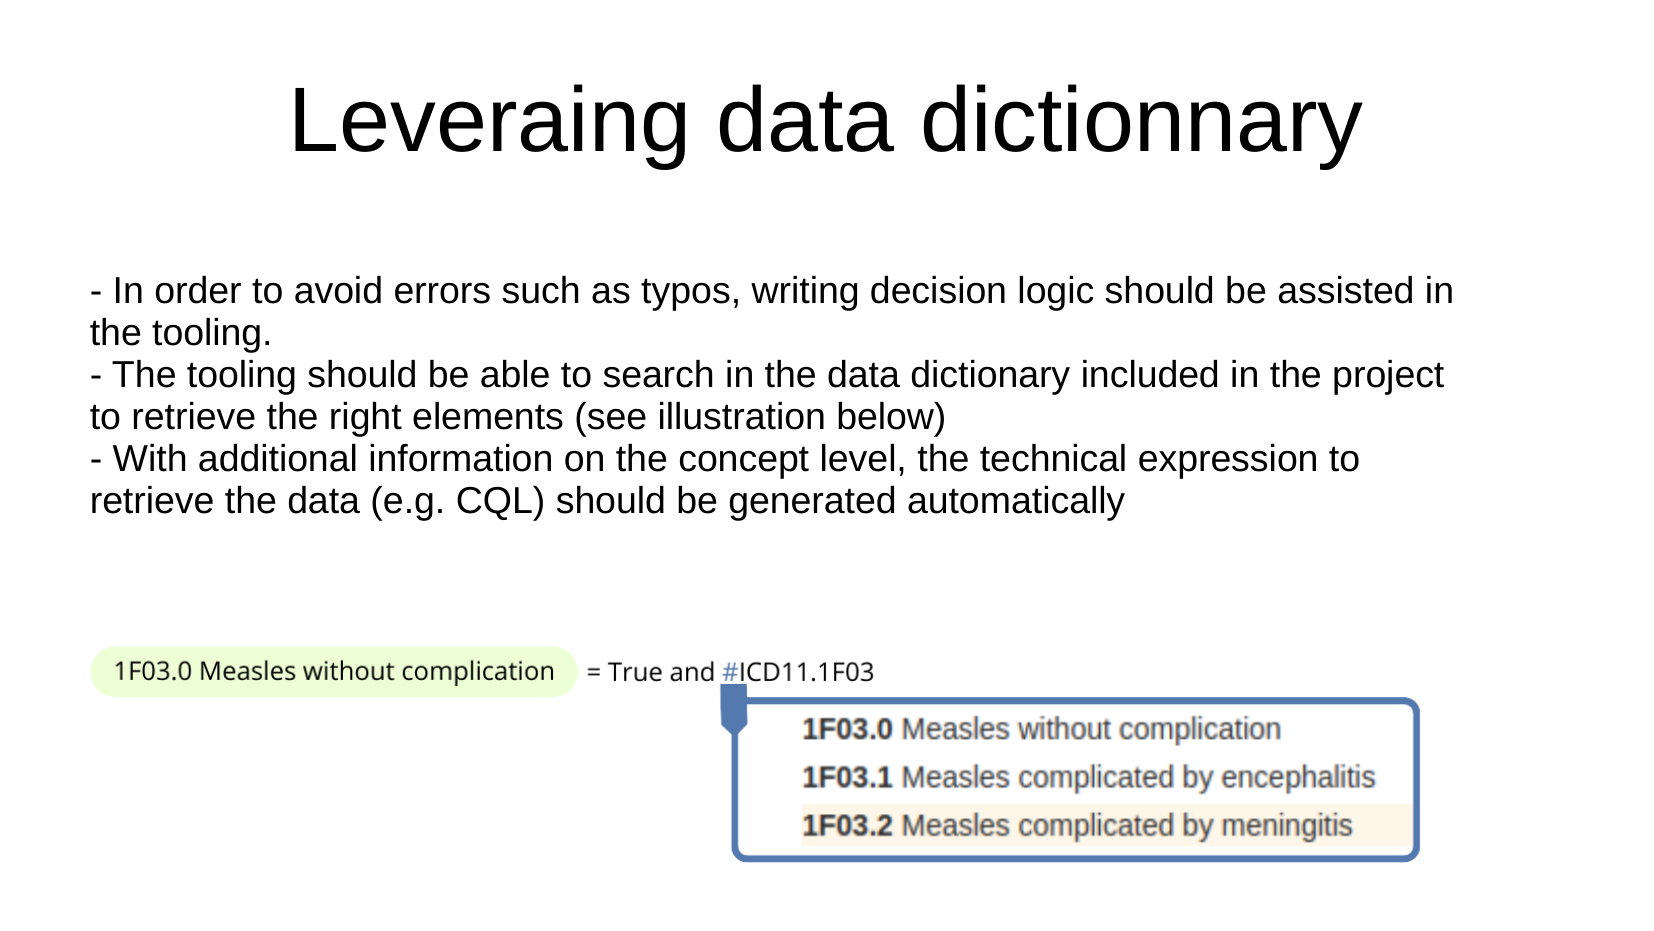

# Leveraing data dictionnary
- In order to avoid errors such as typos, writing decision logic should be assisted in the tooling.
- The tooling should be able to search in the data dictionary included in the project to retrieve the right elements (see illustration below)
- With additional information on the concept level, the technical expression to retrieve the data (e.g. CQL) should be generated automatically